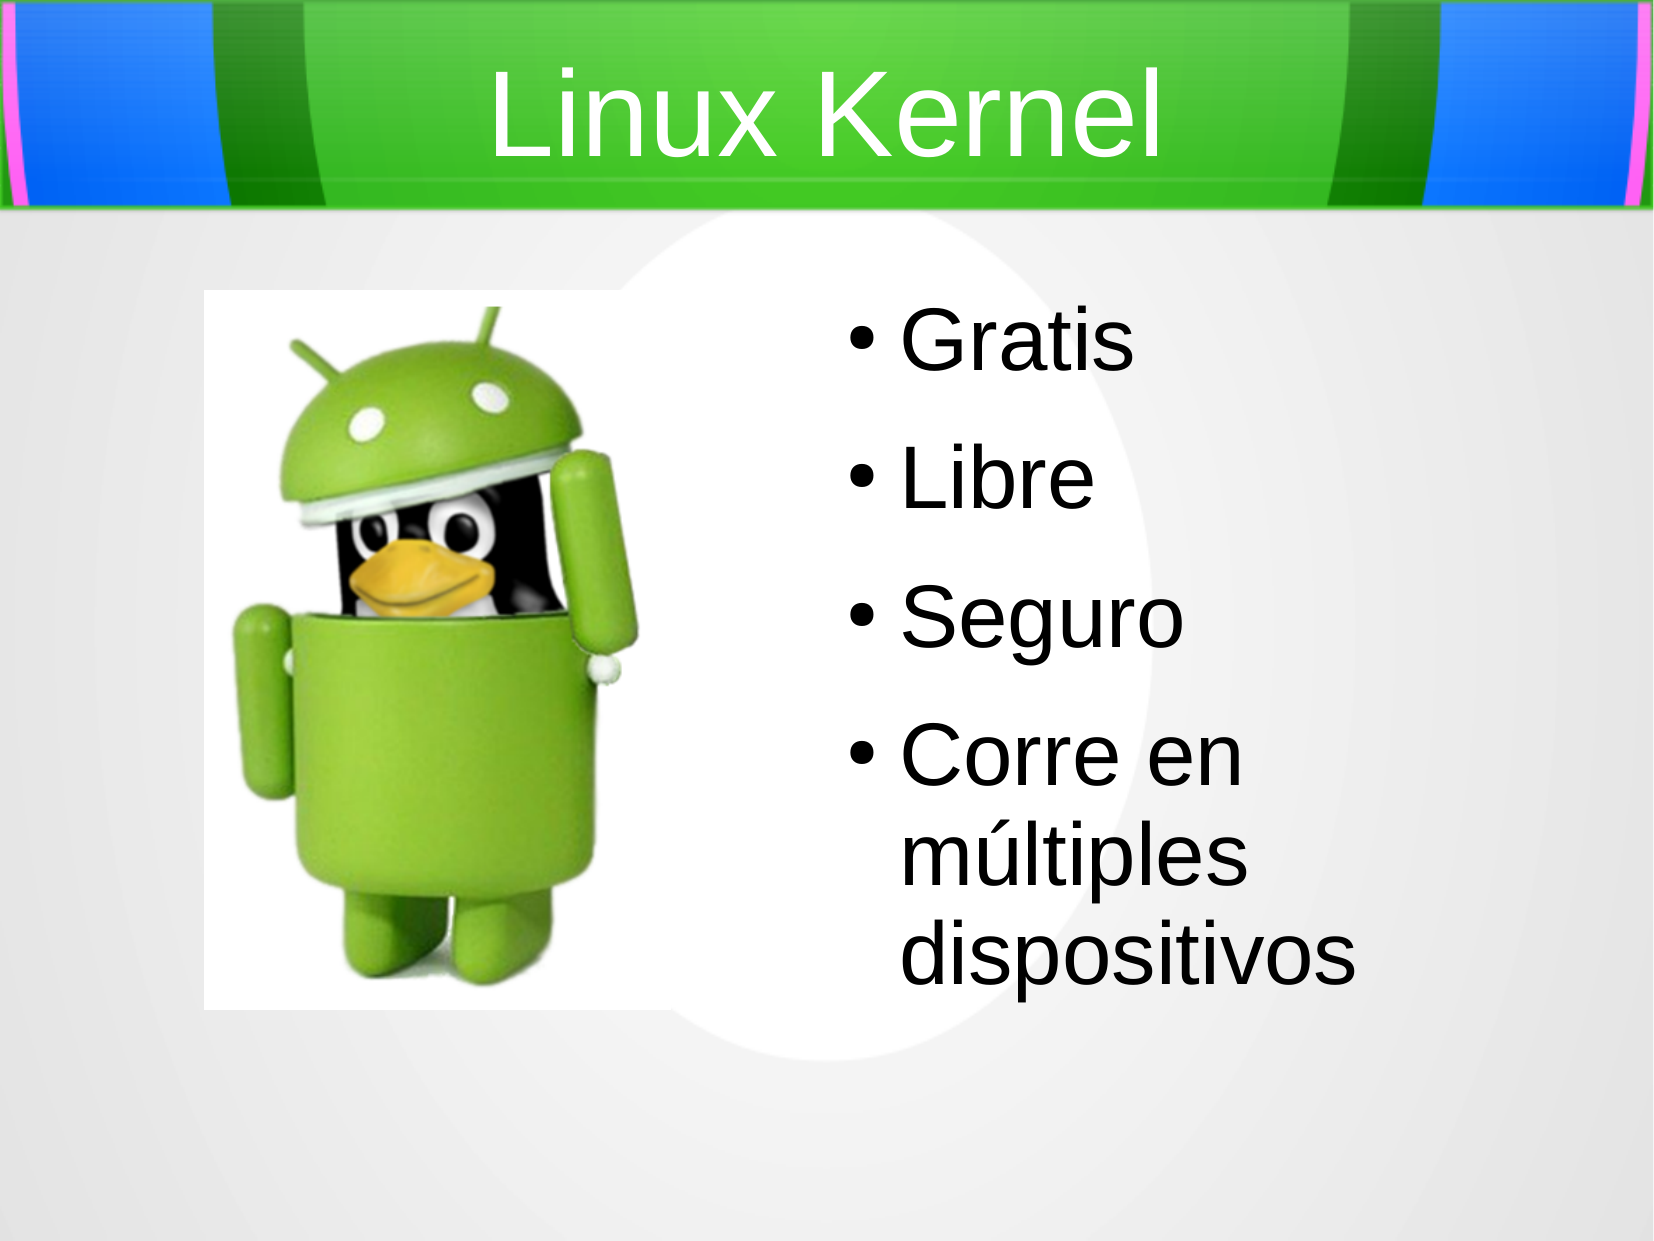

# Linux Kernel
Gratis
Libre
Seguro
Corre en múltiples dispositivos